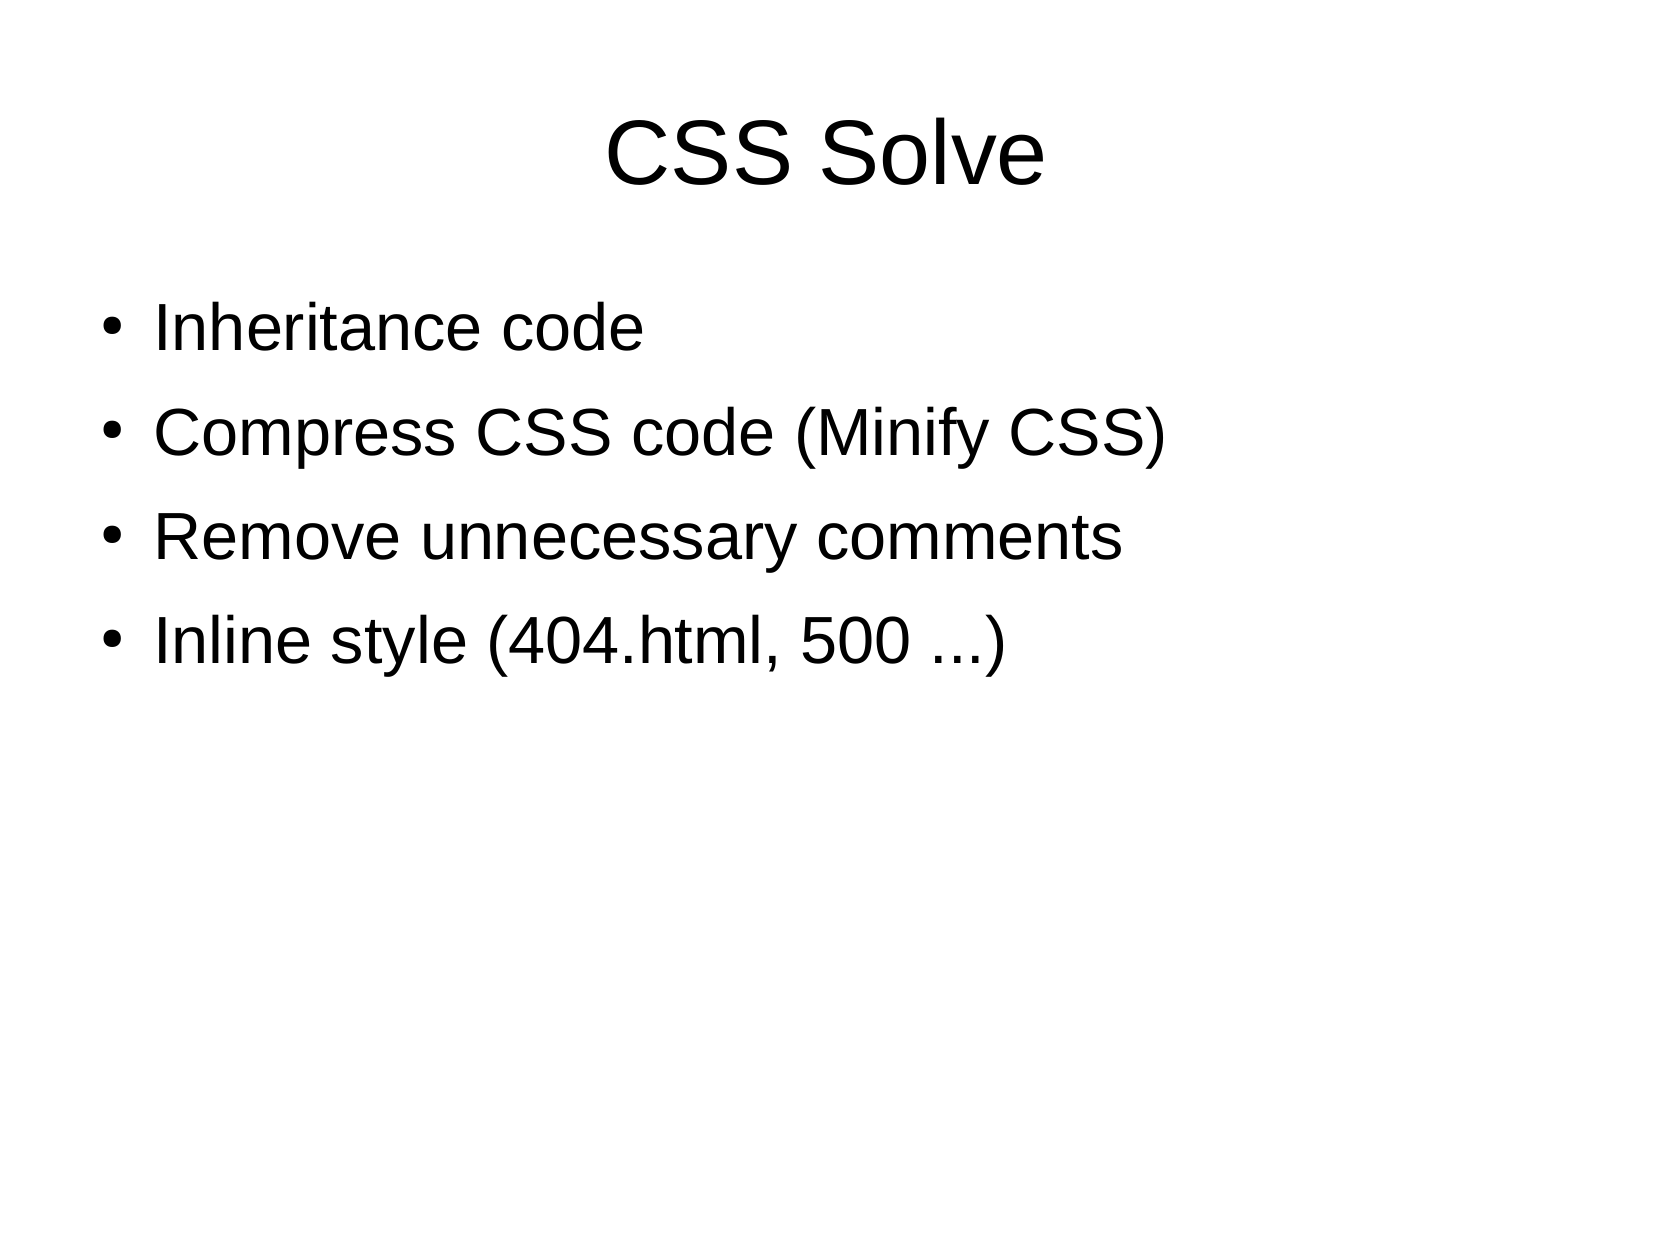

# CSS Solve
Inheritance code
Compress CSS code (Minify CSS)
Remove unnecessary comments
Inline style (404.html, 500 ...)